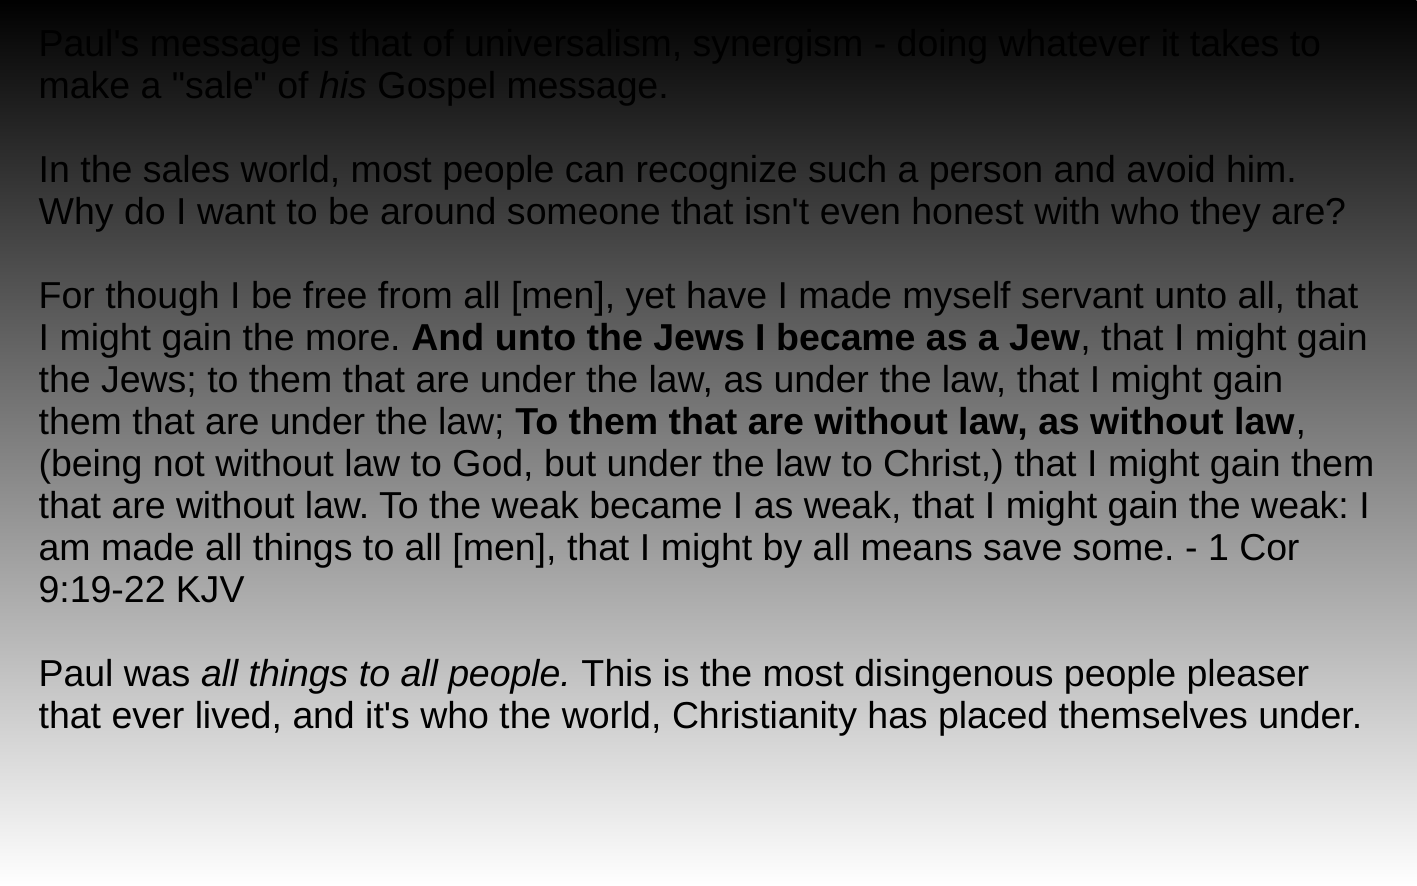

Paul's message is that of universalism, synergism - doing whatever it takes to make a "sale" of his Gospel message.
In the sales world, most people can recognize such a person and avoid him. Why do I want to be around someone that isn't even honest with who they are?
For though I be free from all [men], yet have I made myself servant unto all, that I might gain the more. And unto the Jews I became as a Jew, that I might gain the Jews; to them that are under the law, as under the law, that I might gain them that are under the law; To them that are without law, as without law, (being not without law to God, but under the law to Christ,) that I might gain them that are without law. To the weak became I as weak, that I might gain the weak: I am made all things to all [men], that I might by all means save some. - 1 Cor 9:19-22 KJV
Paul was all things to all people. This is the most disingenous people pleaser that ever lived, and it's who the world, Christianity has placed themselves under.